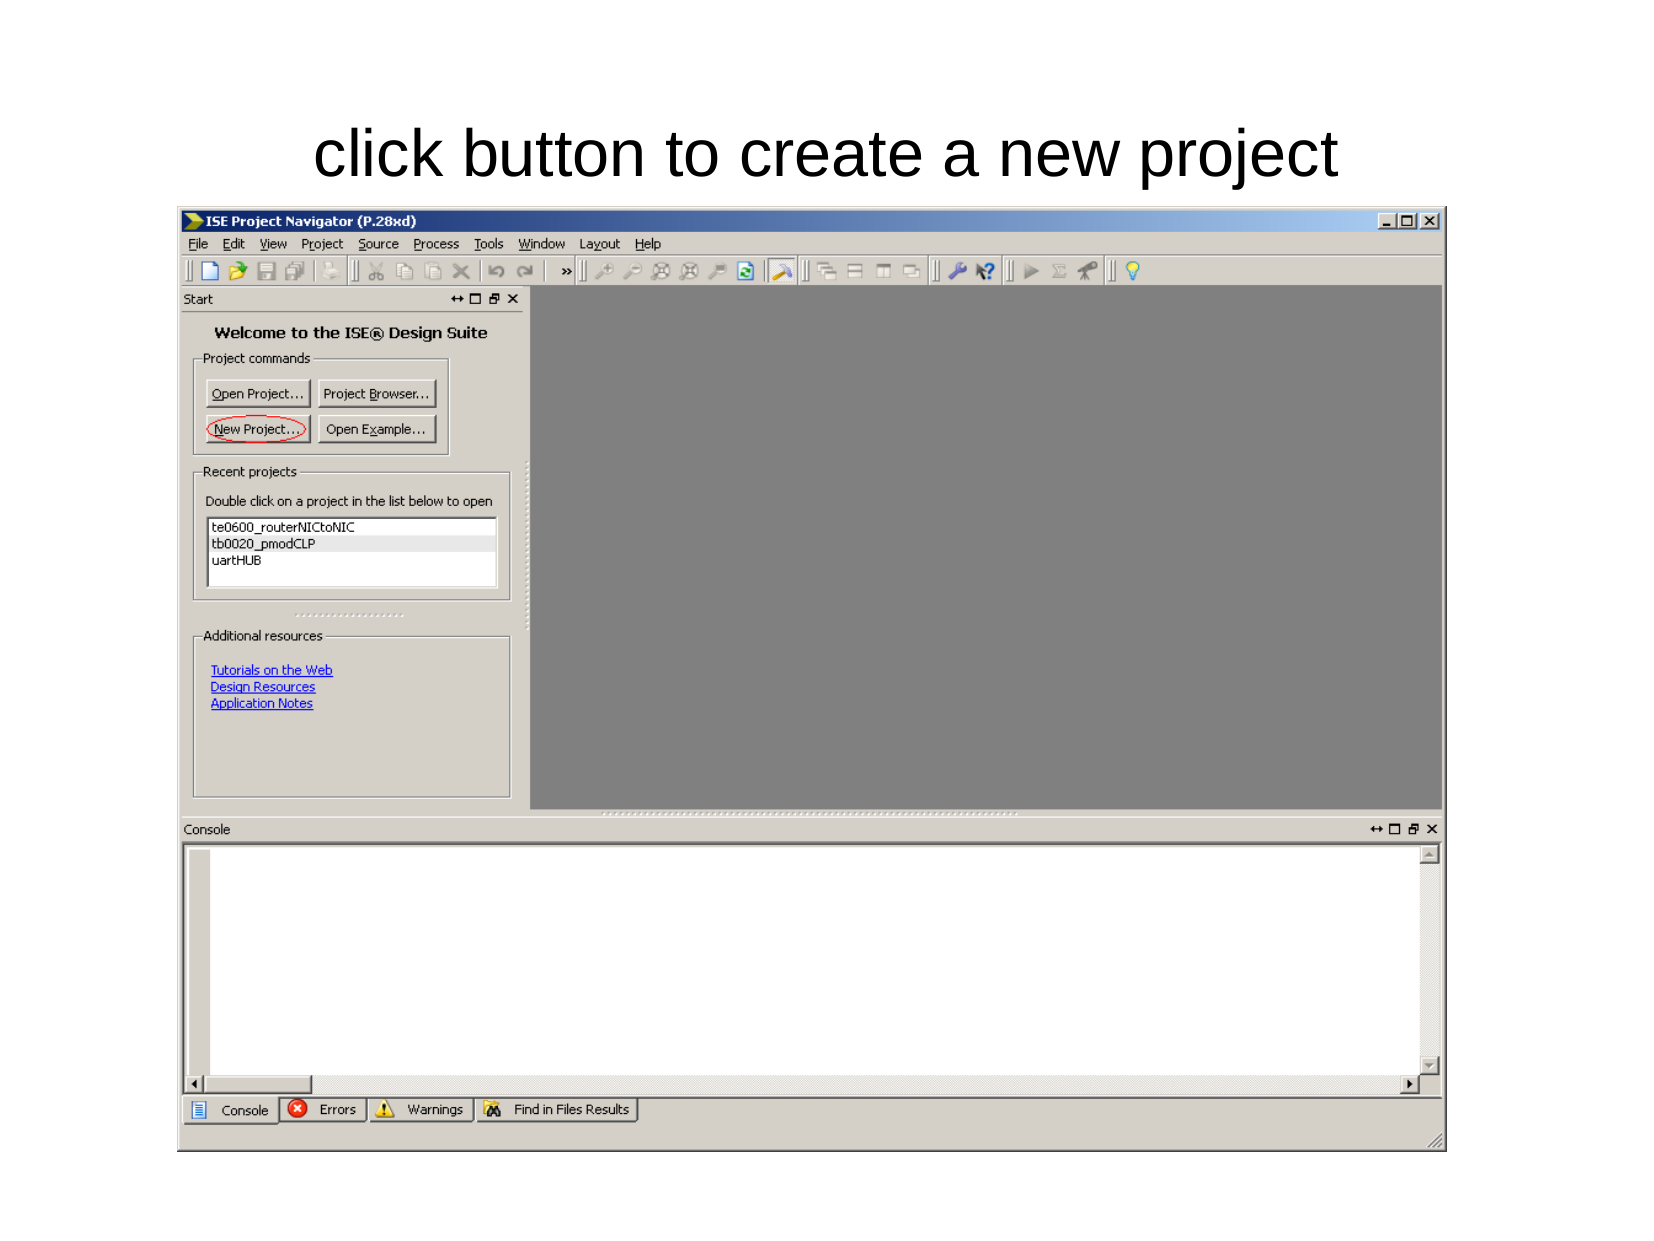

# click button to create a new project